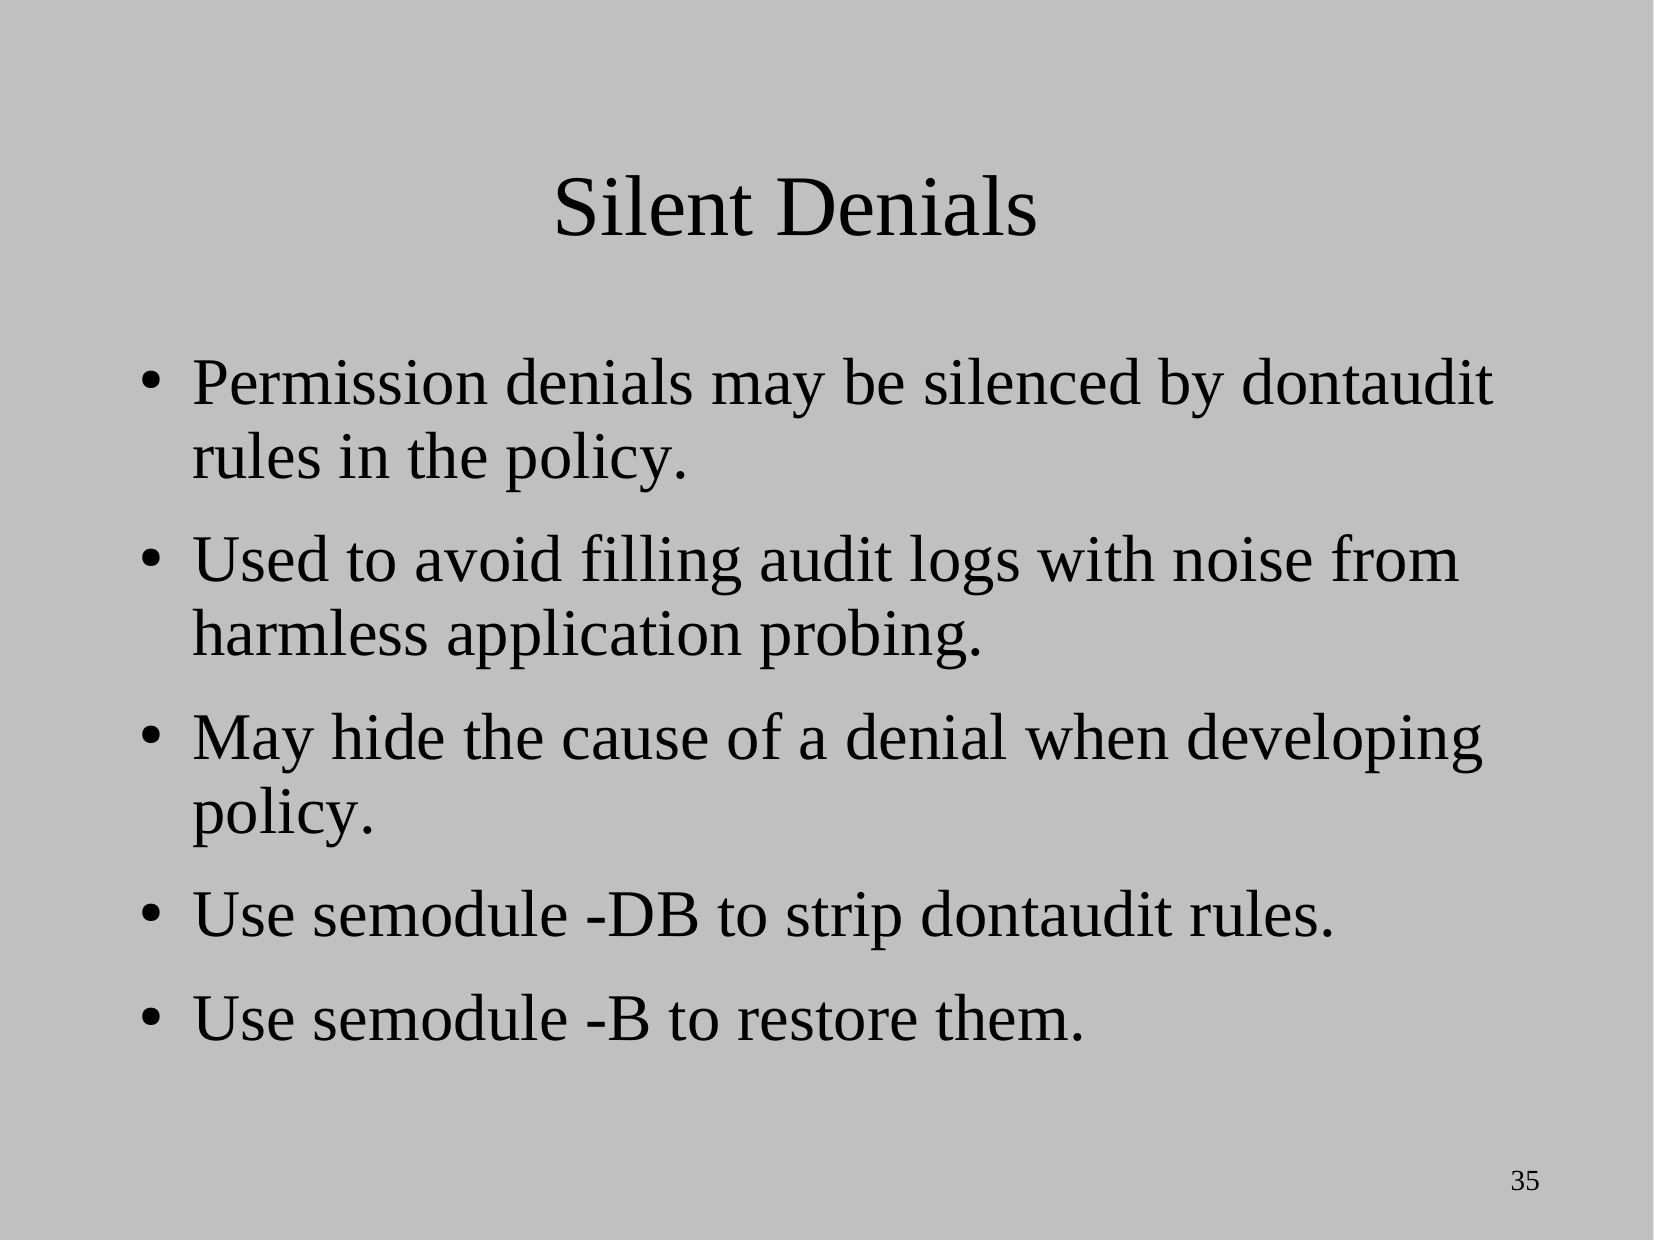

# Silent Denials
Permission denials may be silenced by dontaudit rules in the policy.
Used to avoid filling audit logs with noise from harmless application probing.
May hide the cause of a denial when developing policy.
Use semodule -DB to strip dontaudit rules.
Use semodule -B to restore them.